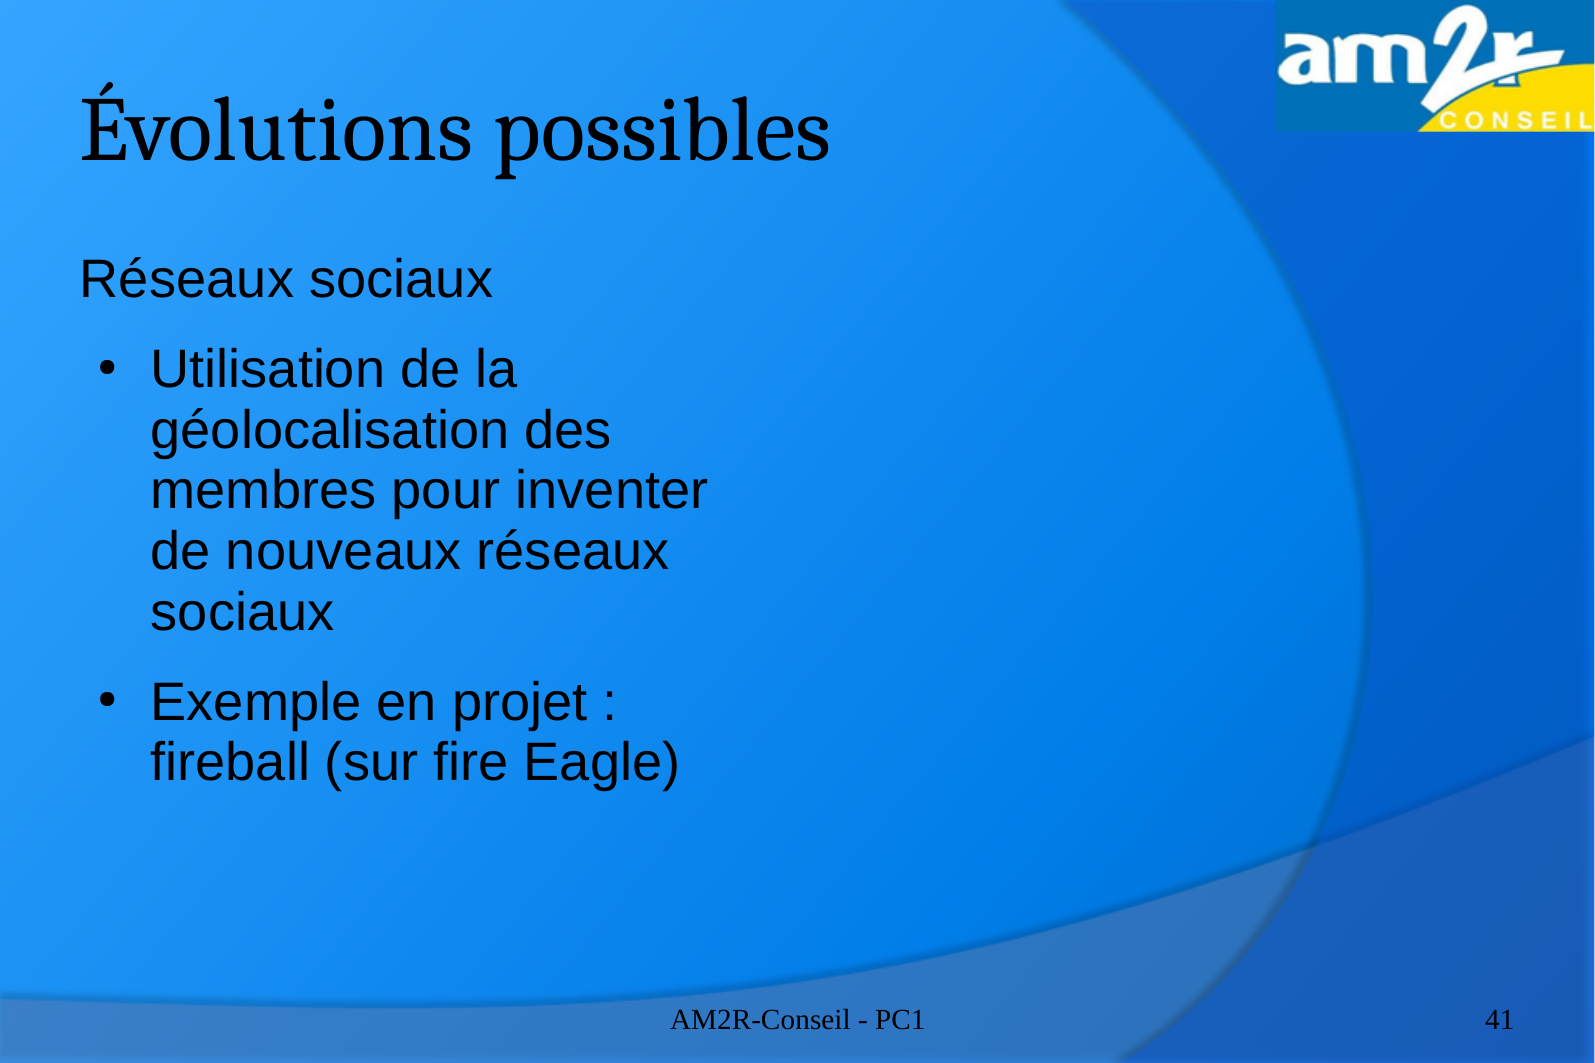

# Évolutions possibles
Réseaux sociaux
Utilisation de la géolocalisation des membres pour inventer de nouveaux réseaux sociaux
Exemple en projet : fireball (sur fire Eagle)
AM2R-Conseil - PC1
41